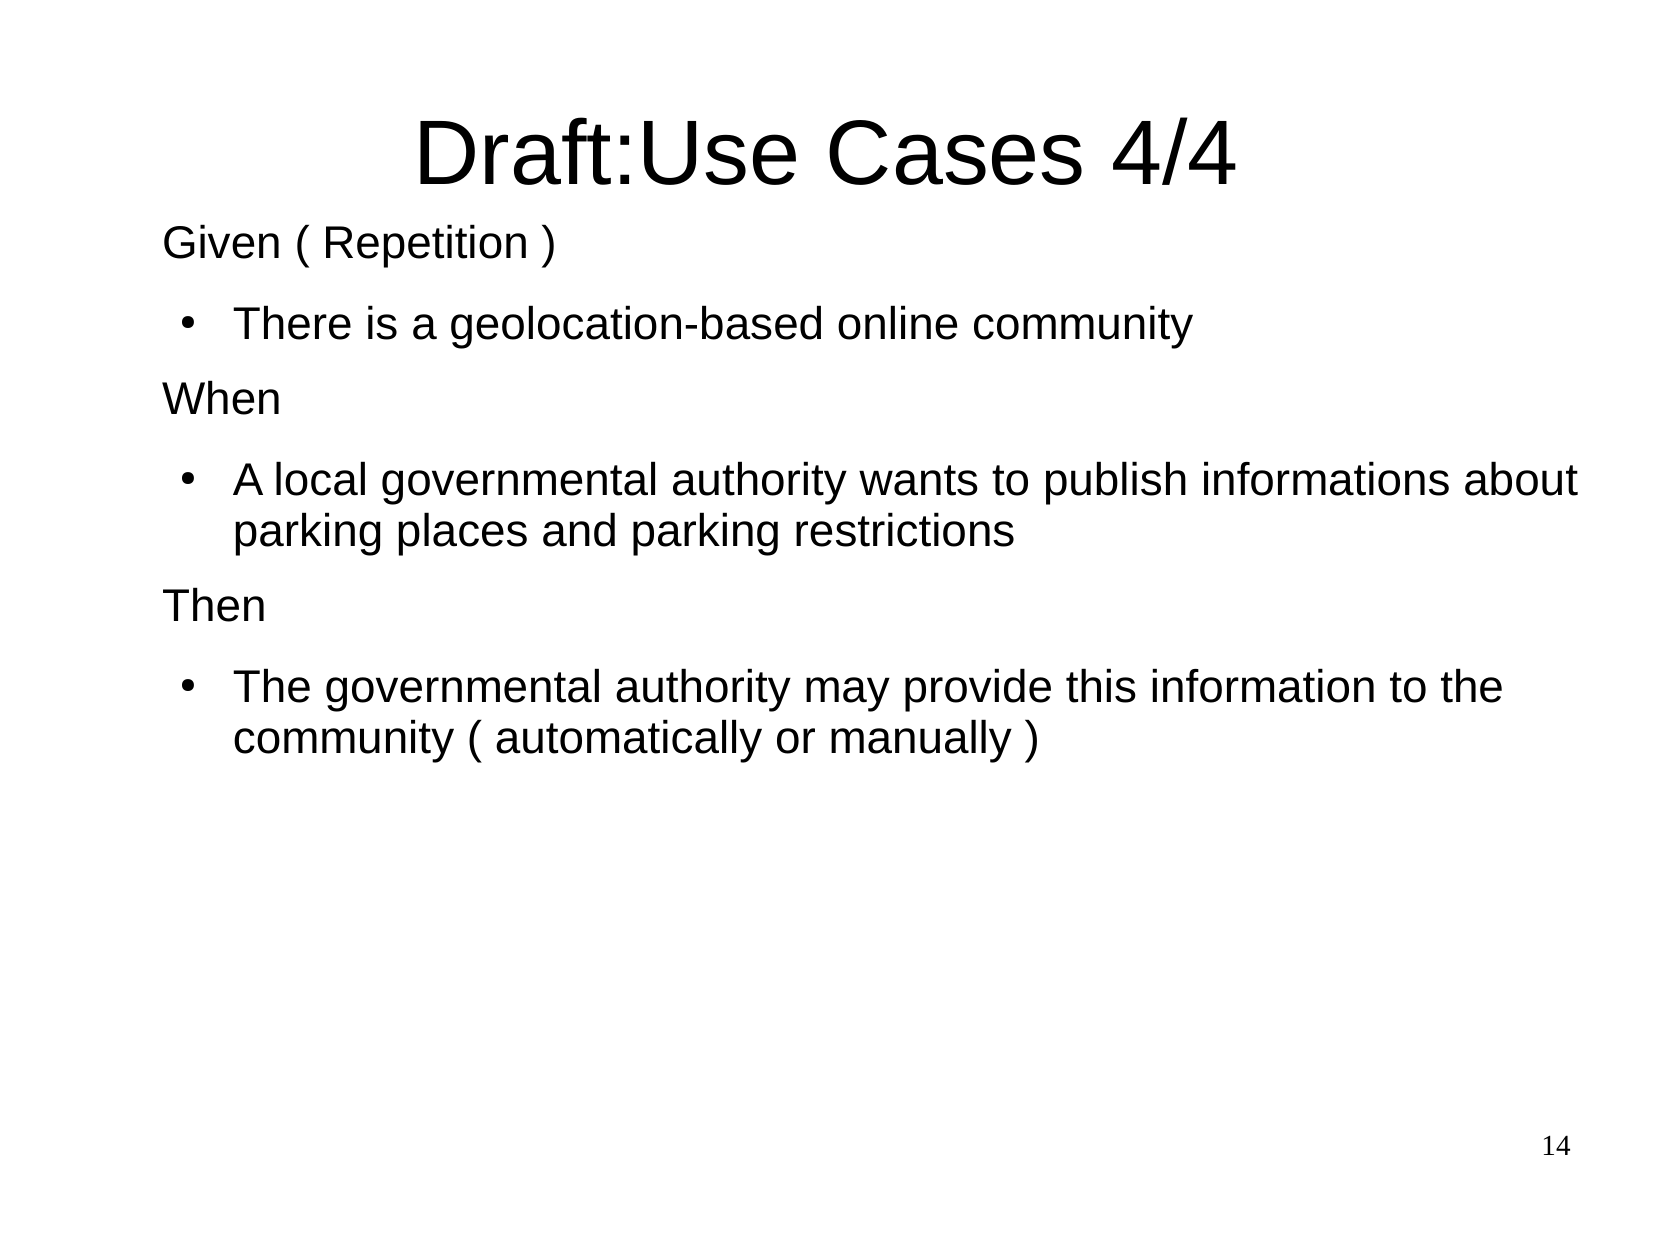

# Draft:Use Cases 4/4
Given ( Repetition )
There is a geolocation-based online community
When
A local governmental authority wants to publish informations about parking places and parking restrictions
Then
The governmental authority may provide this information to the community ( automatically or manually )
14